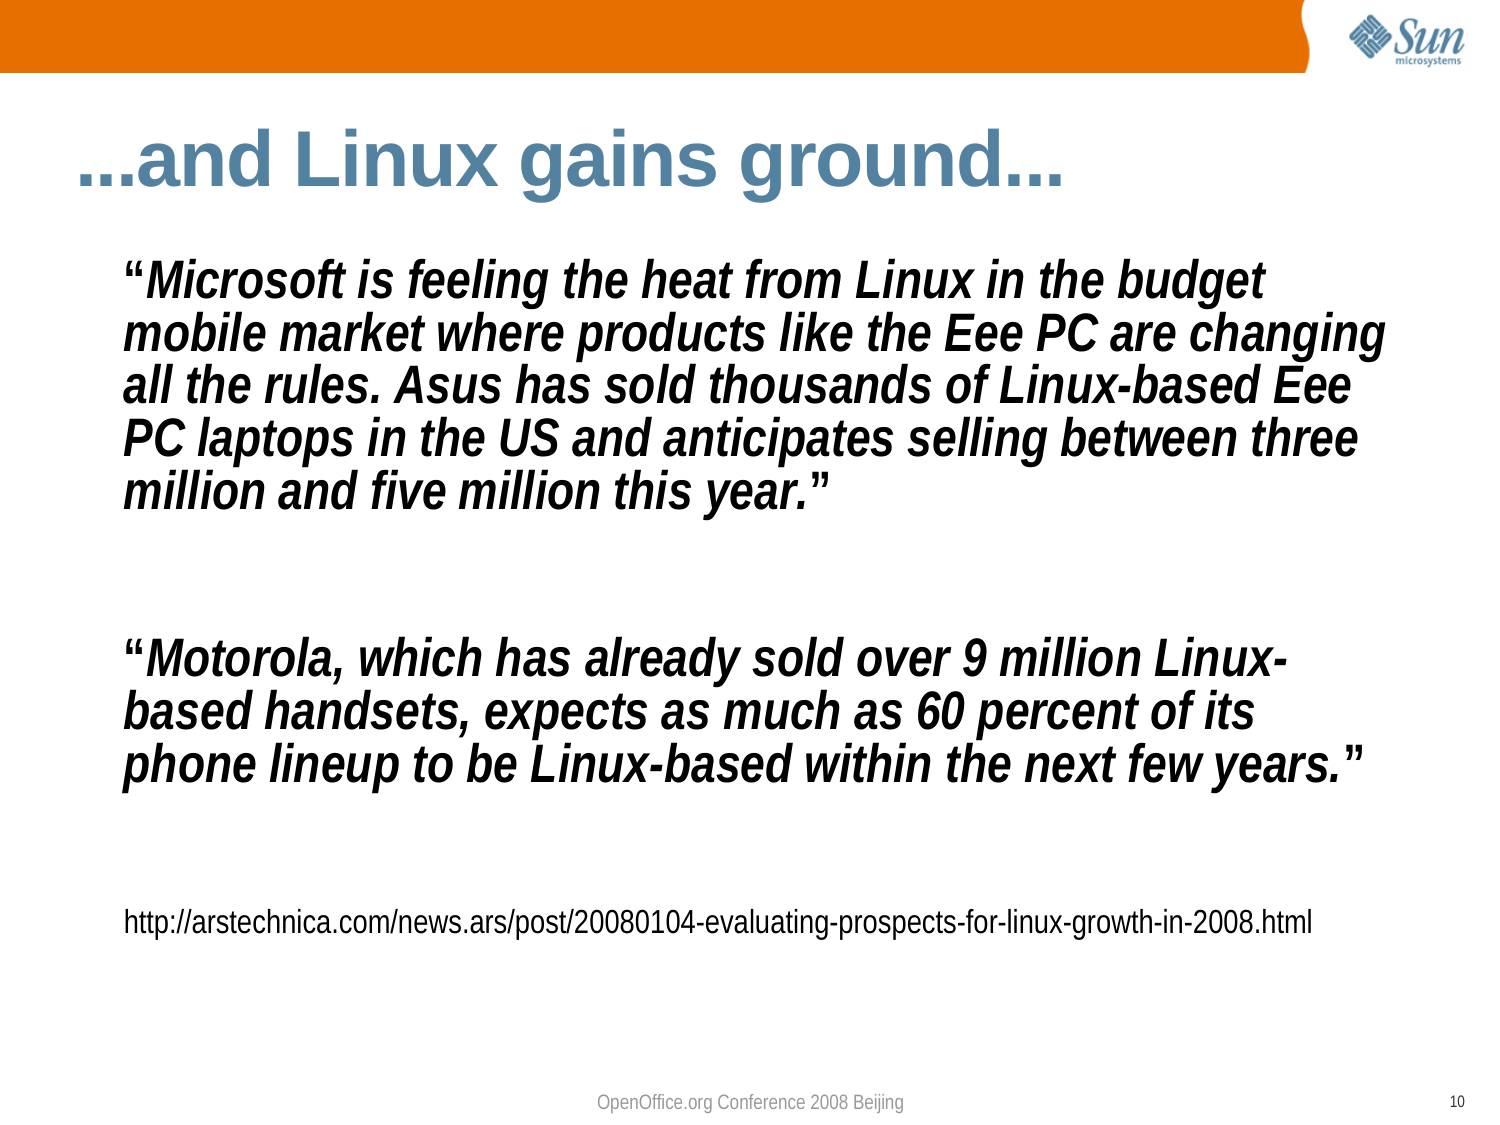

# ...and Linux gains ground...
“Microsoft is feeling the heat from Linux in the budget mobile market where products like the Eee PC are changing all the rules. Asus has sold thousands of Linux-based Eee PC laptops in the US and anticipates selling between three million and five million this year.”
“Motorola, which has already sold over 9 million Linux-based handsets, expects as much as 60 percent of its phone lineup to be Linux-based within the next few years.”
http://arstechnica.com/news.ars/post/20080104-evaluating-prospects-for-linux-growth-in-2008.html